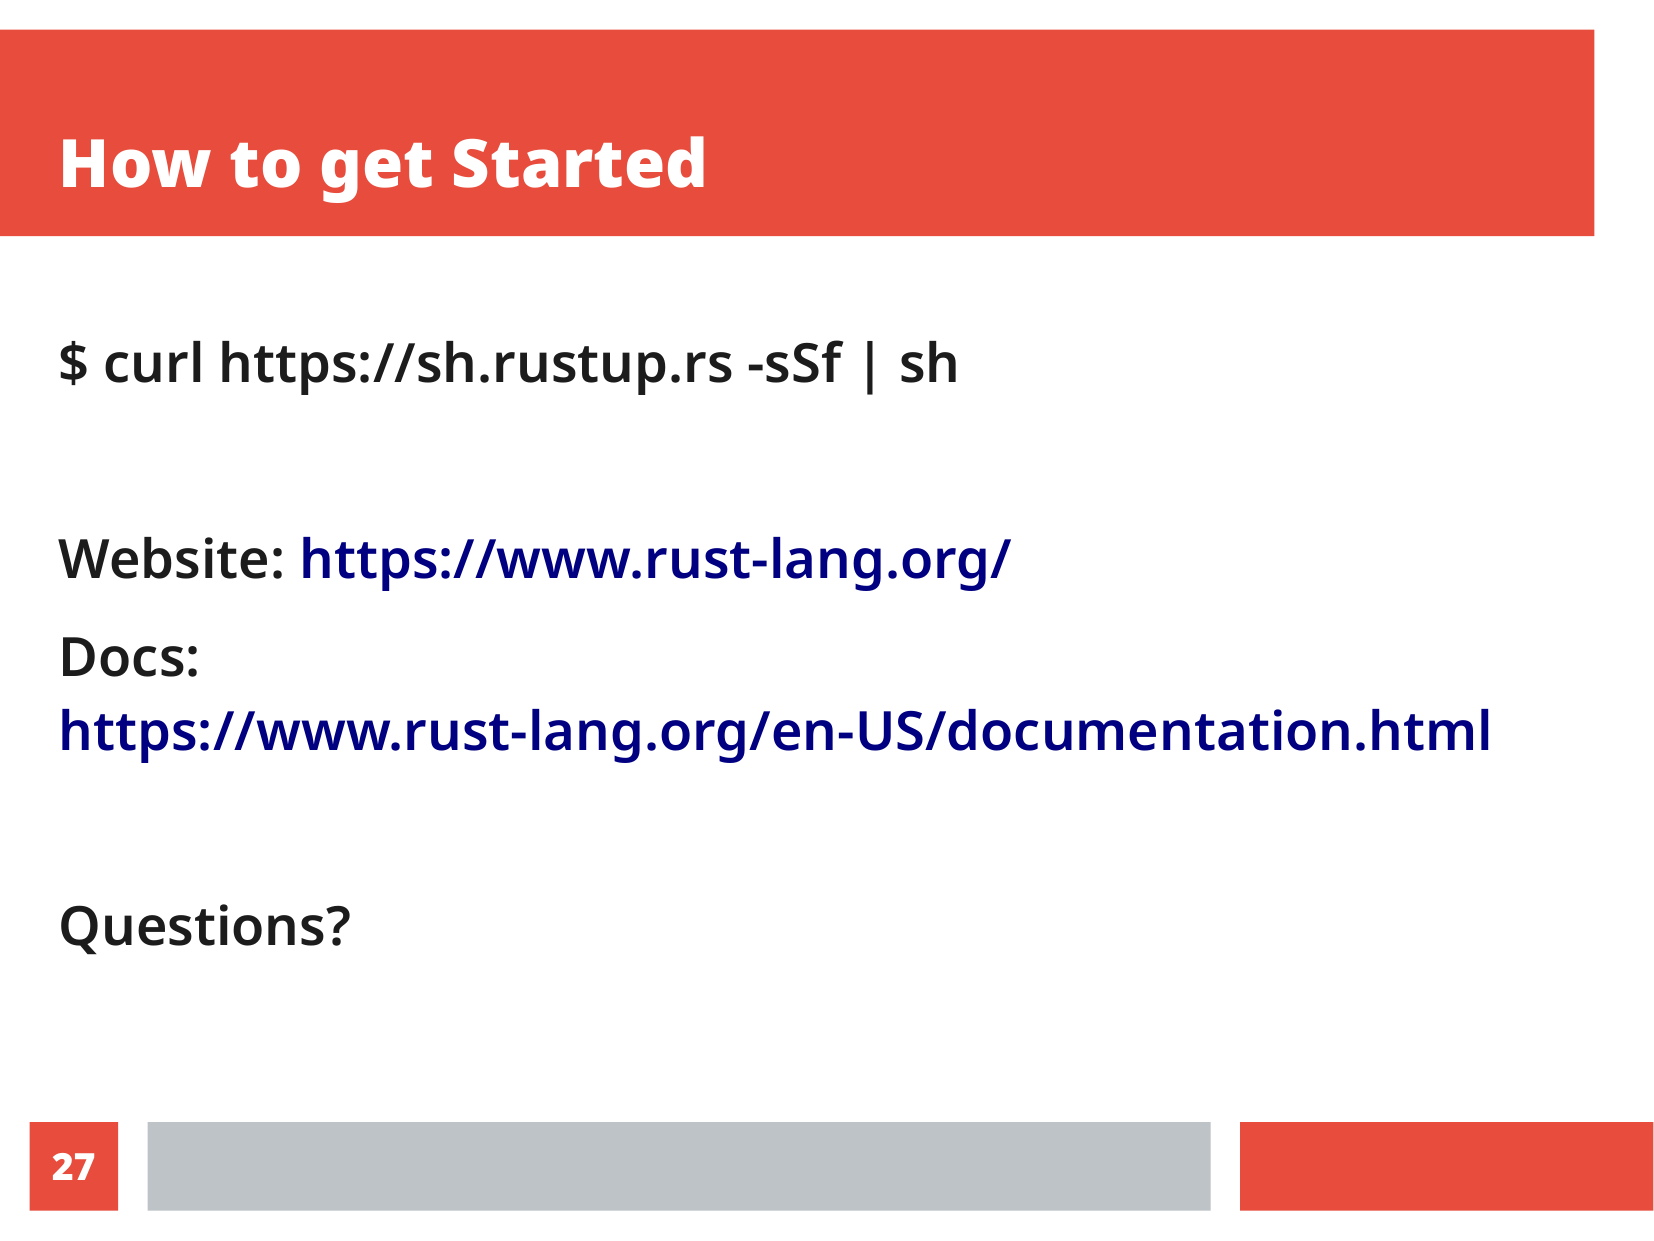

# How to get Started
$ curl https://sh.rustup.rs -sSf | sh
Website: https://www.rust-lang.org/
Docs: https://www.rust-lang.org/en-US/documentation.html
Questions?
27